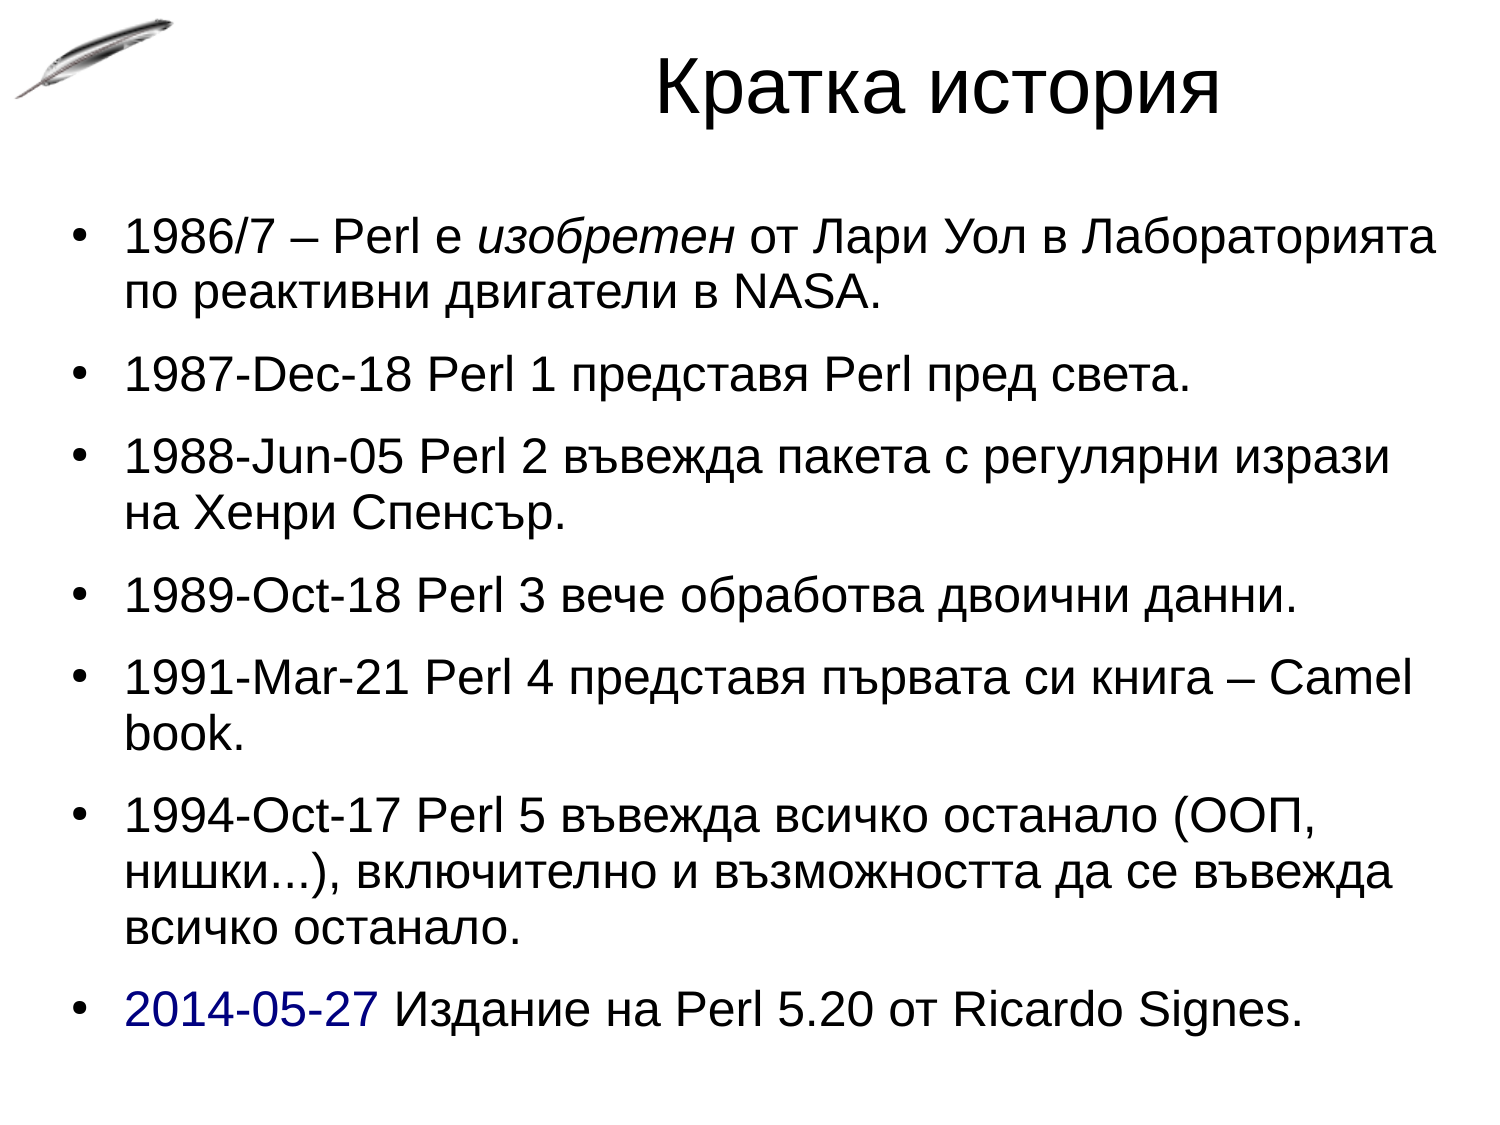

# Кратка история
1986/7 – Perl е изобретен от Лари Уол в Лабораторията по реактивни двигатели в NASA.
1987-Dec-18 Perl 1 представя Perl пред света.
1988-Jun-05 Perl 2 въвежда пакета с регулярни изрази на Хенри Спенсър.
1989-Oct-18 Perl 3 вече обработва двоични данни.
1991-Mar-21 Perl 4 представя първата си книга – Camel book.
1994-Oct-17 Perl 5 въвежда всичко останало (ООП, нишки...), включително и възможността да се въвежда всичко останало.
2014-05-27 Издание на Perl 5.20 от Ricardo Signes.